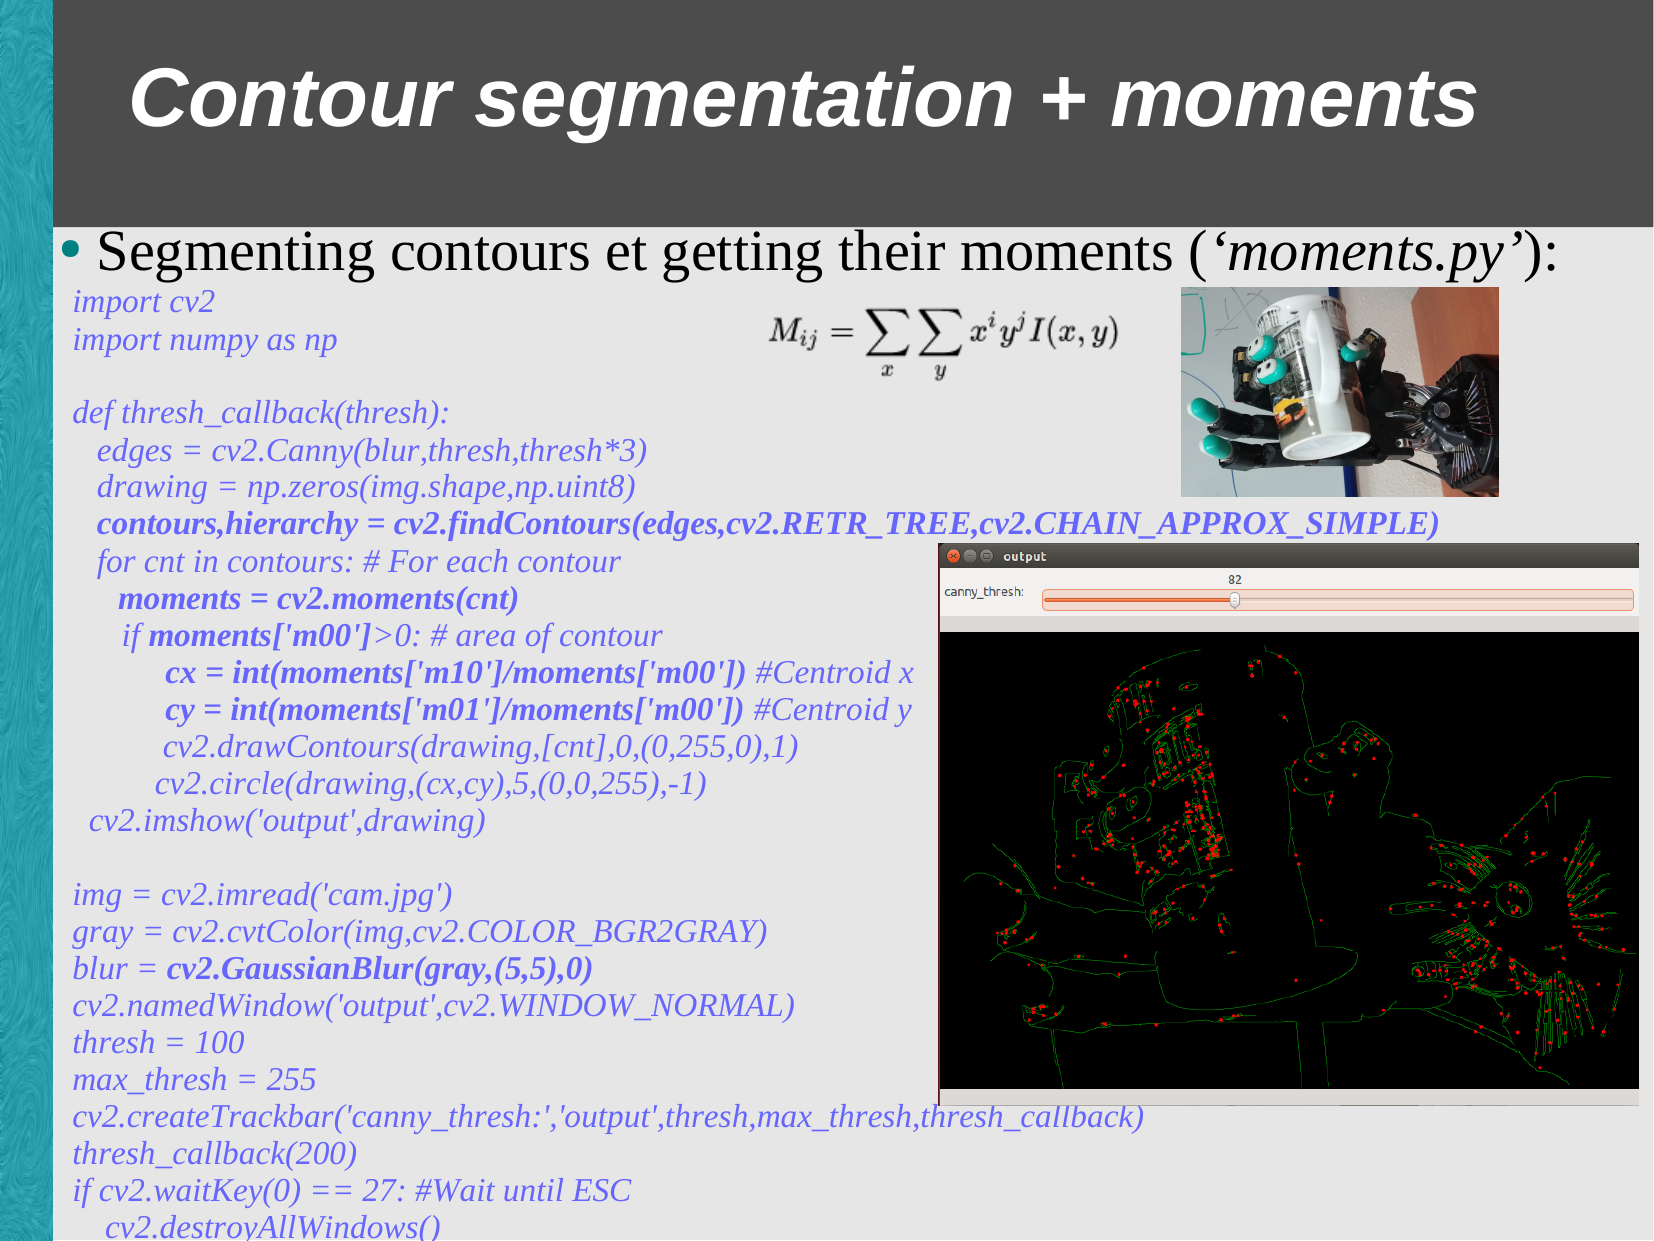

# Contour segmentation + moments
 Segmenting contours et getting their moments (‘moments.py’):
import cv2
import numpy as np
def thresh_callback(thresh):
 edges = cv2.Canny(blur,thresh,thresh*3)
 drawing = np.zeros(img.shape,np.uint8)
 contours,hierarchy = cv2.findContours(edges,cv2.RETR_TREE,cv2.CHAIN_APPROX_SIMPLE)
 for cnt in contours: # For each contour
moments = cv2.moments(cnt)
 if moments['m00']>0: # area of contour
cx = int(moments['m10']/moments['m00']) #Centroid x
cy = int(moments['m01']/moments['m00']) #Centroid y
 cv2.drawContours(drawing,[cnt],0,(0,255,0),1)
 cv2.circle(drawing,(cx,cy),5,(0,0,255),-1)
 cv2.imshow('output',drawing)
img = cv2.imread('cam.jpg')
gray = cv2.cvtColor(img,cv2.COLOR_BGR2GRAY)
blur = cv2.GaussianBlur(gray,(5,5),0)
cv2.namedWindow('output',cv2.WINDOW_NORMAL)
thresh = 100
max_thresh = 255
cv2.createTrackbar('canny_thresh:','output',thresh,max_thresh,thresh_callback)
thresh_callback(200)
if cv2.waitKey(0) == 27: #Wait until ESC
 cv2.destroyAllWindows()